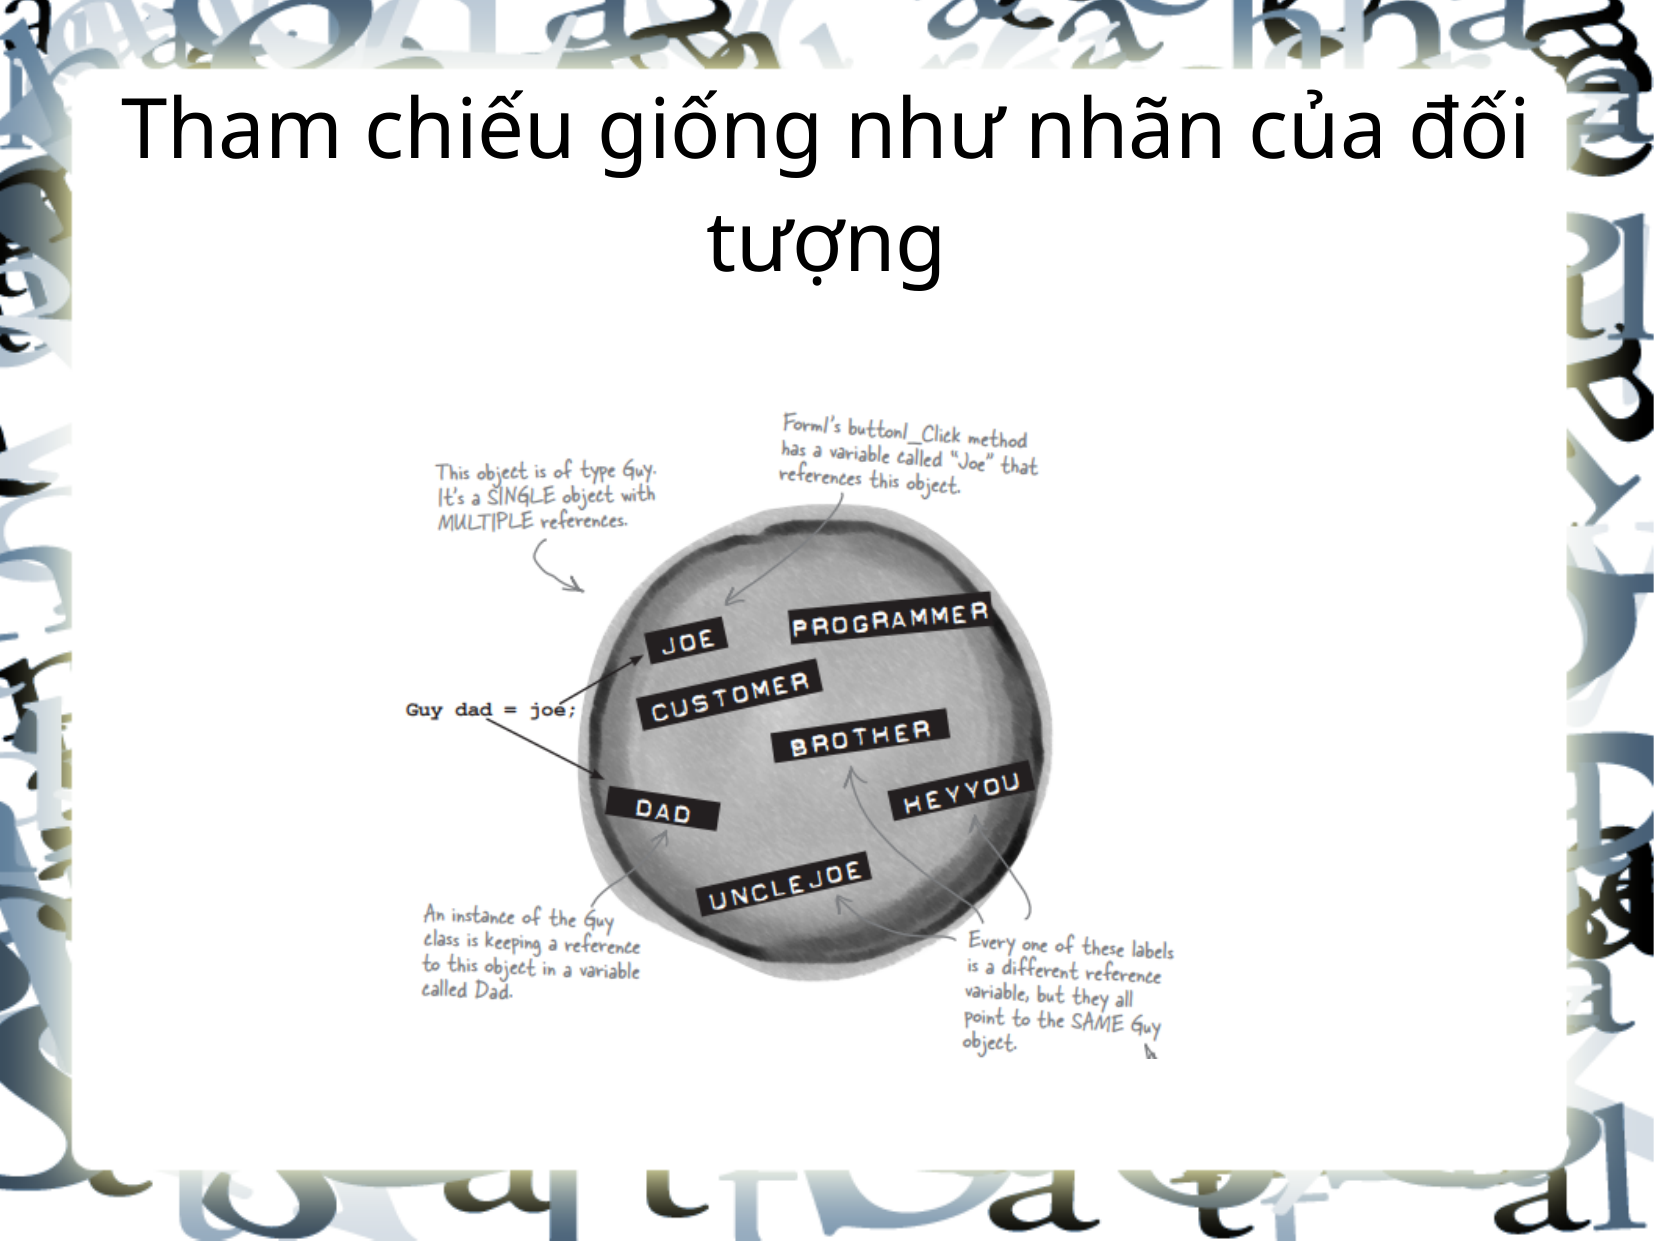

# Tham chiếu giống như nhãn của đối tượng